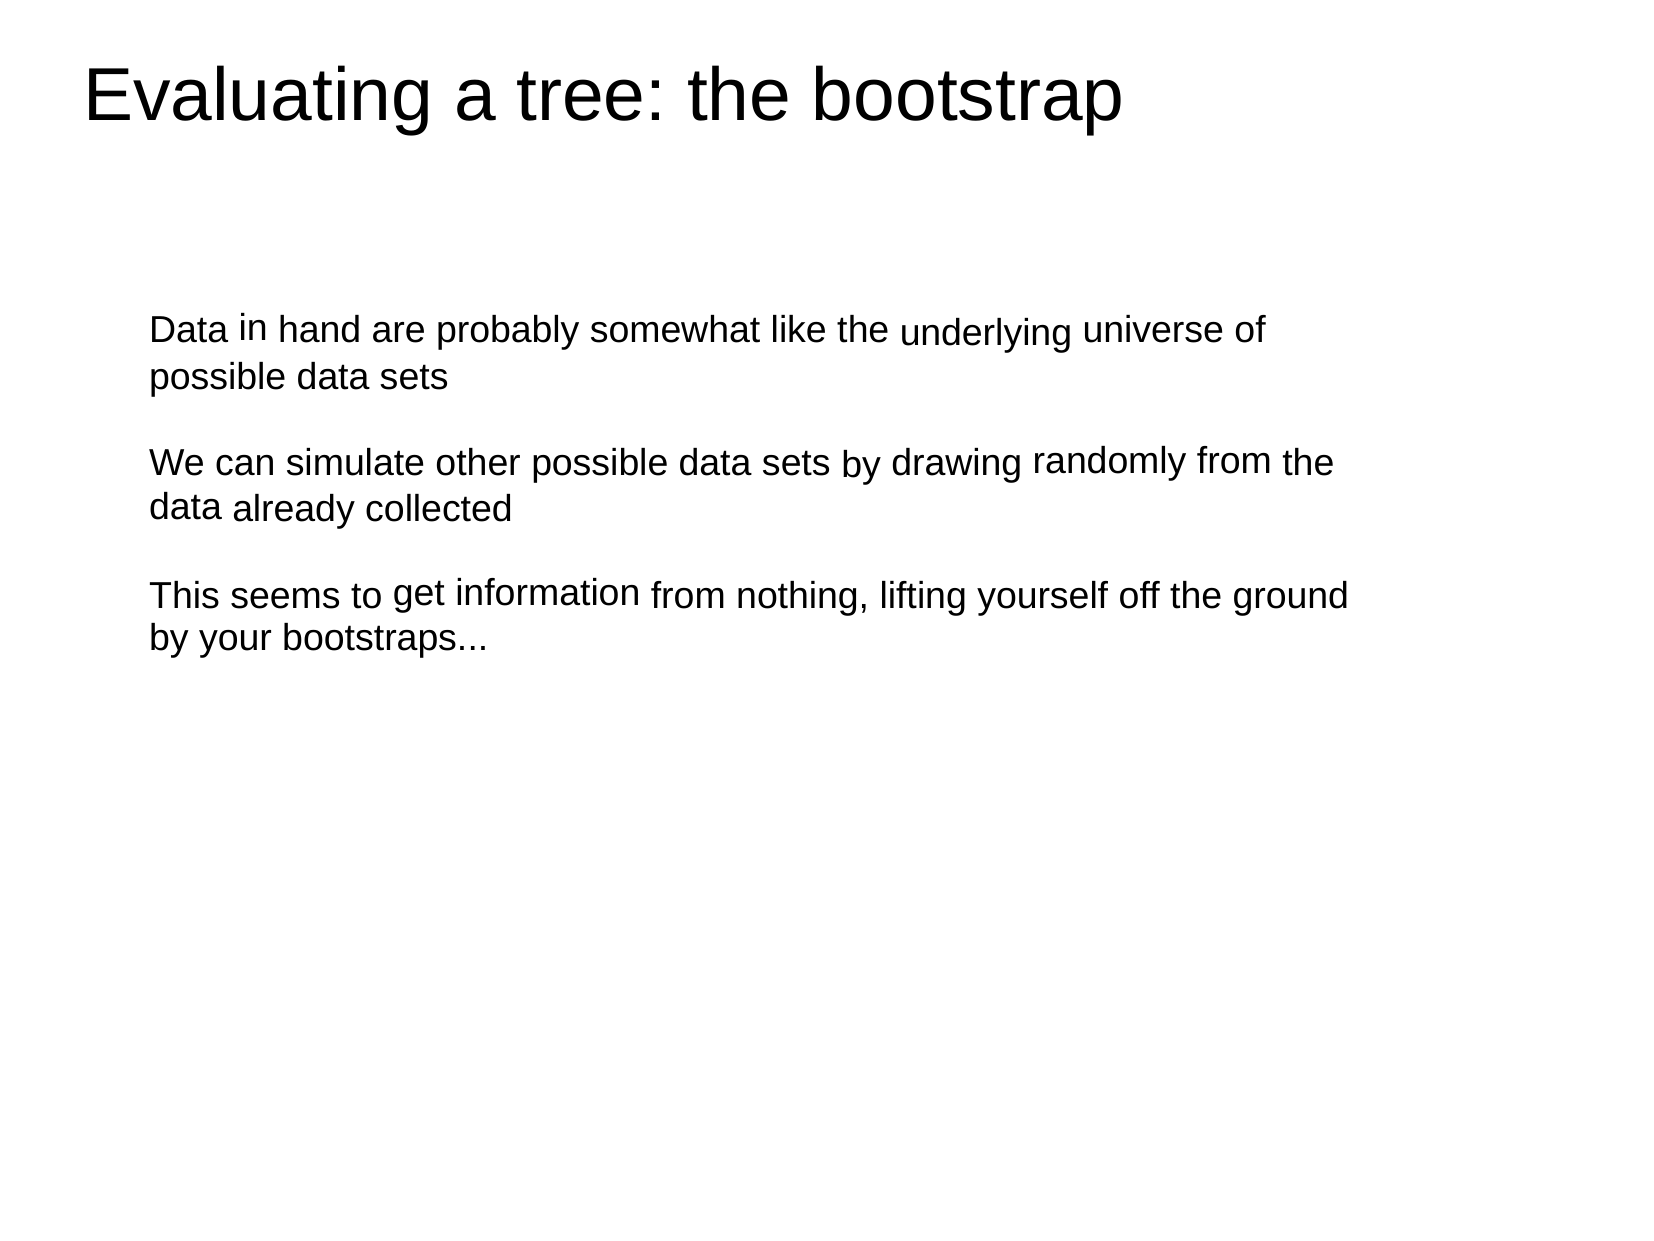

Evaluating a tree: the bootstrap
Data in hand are probably somewhat like the underlying universe of
possible data sets
We can simulate other possible data sets by drawing randomly from the
data already collected
This seems to get information from nothing, lifting yourself off the ground
by your bootstraps...